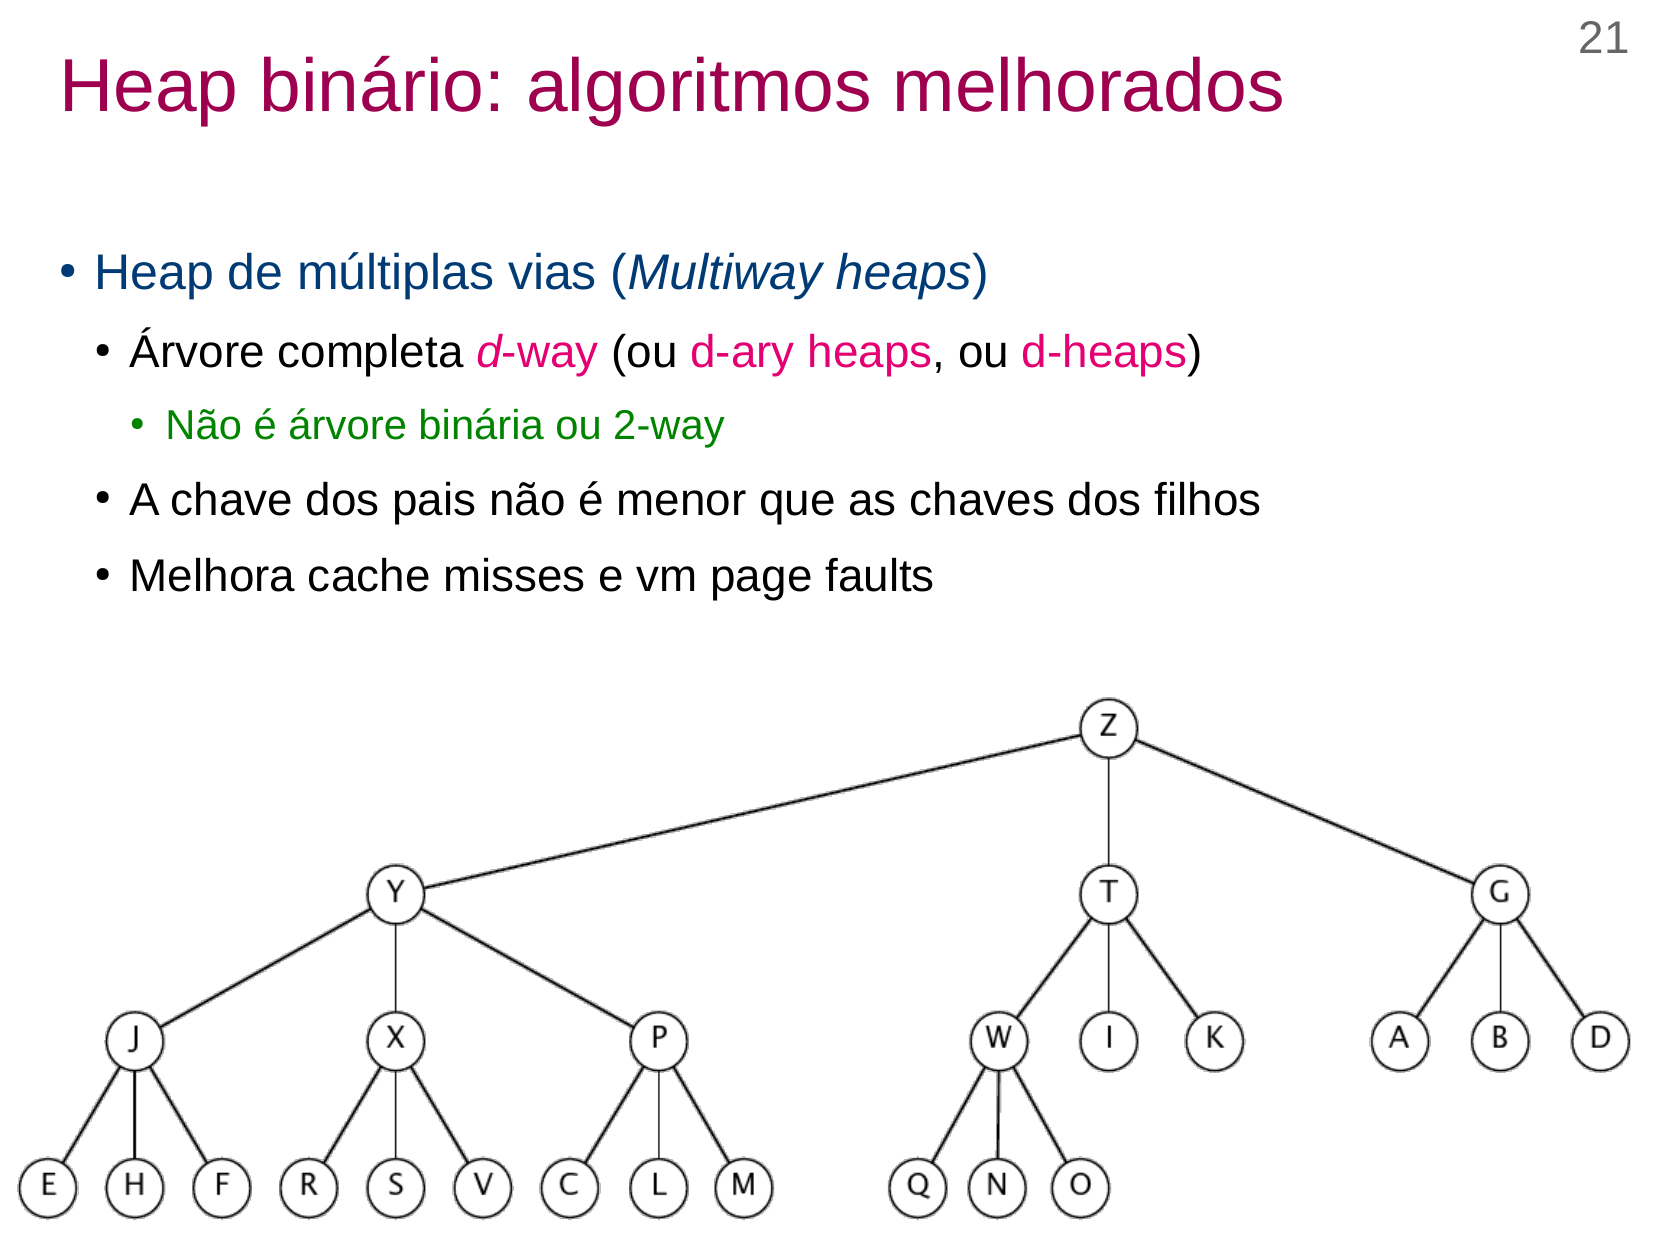

21
# Heap binário: algoritmos melhorados
Heap de múltiplas vias (Multiway heaps)
Árvore completa d-way (ou d-ary heaps, ou d-heaps)
Não é árvore binária ou 2-way
A chave dos pais não é menor que as chaves dos filhos
Melhora cache misses e vm page faults